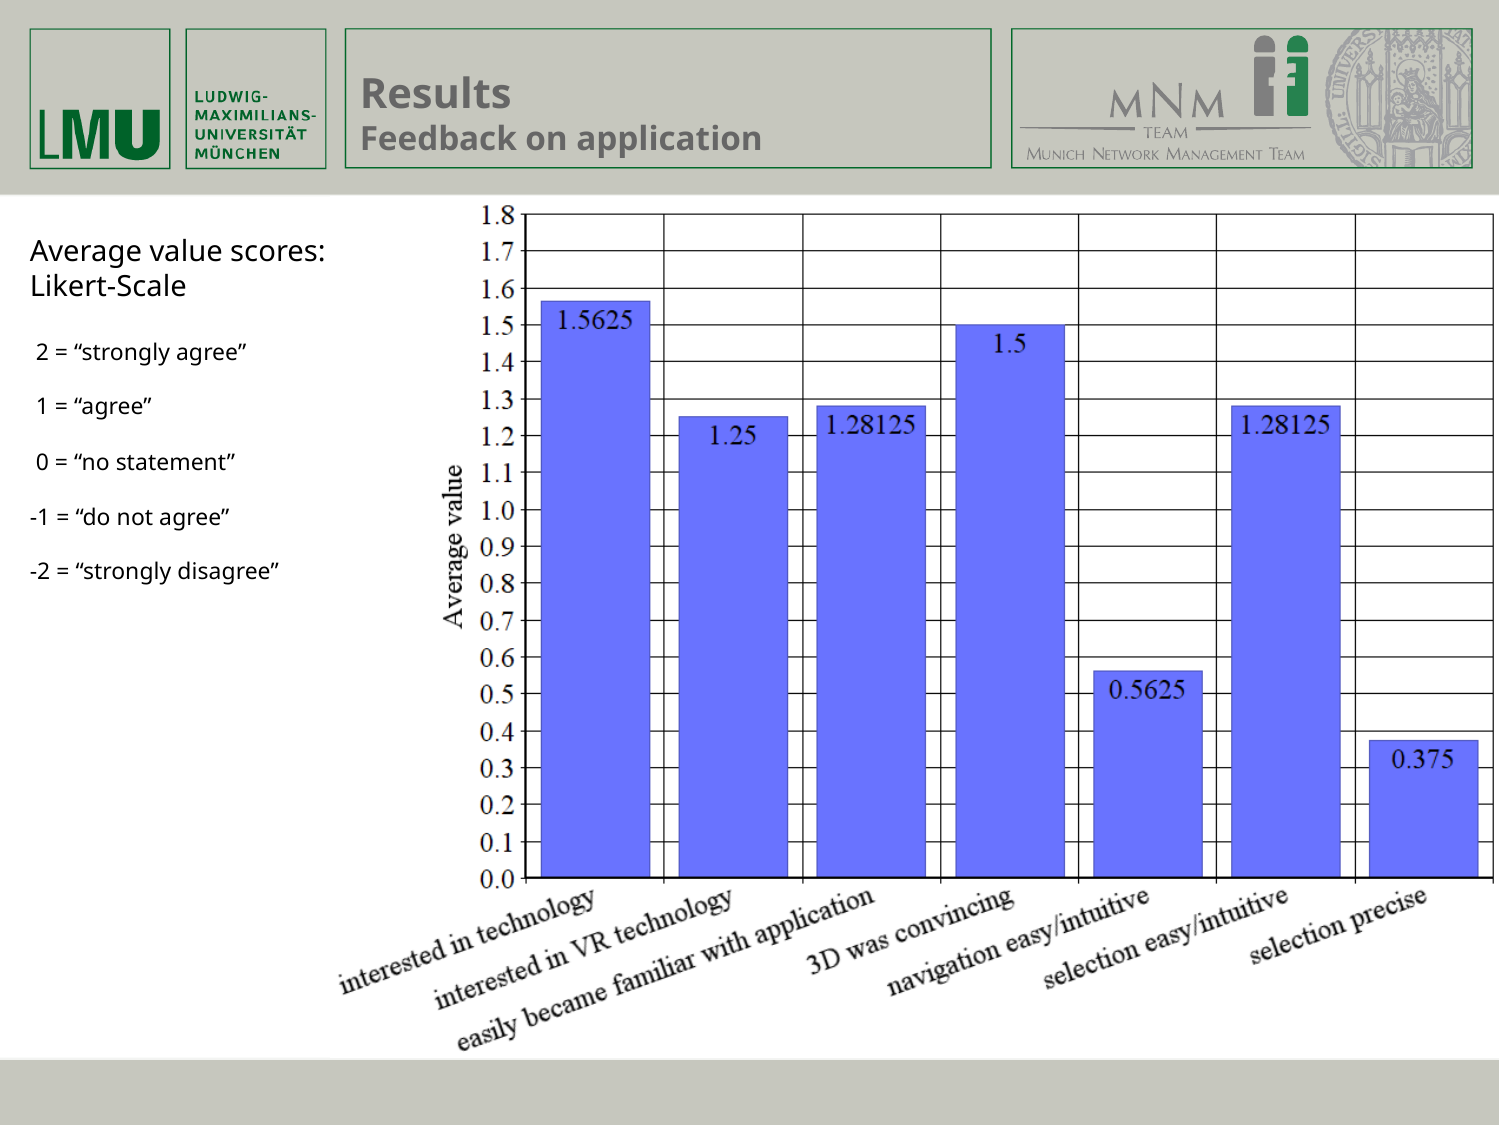

Results
Feedback on application
Average value scores:
Likert-Scale
 2 = “strongly agree”
 1 = “agree”
 0 = “no statement”
-1 = “do not agree”
-2 = “strongly disagree”